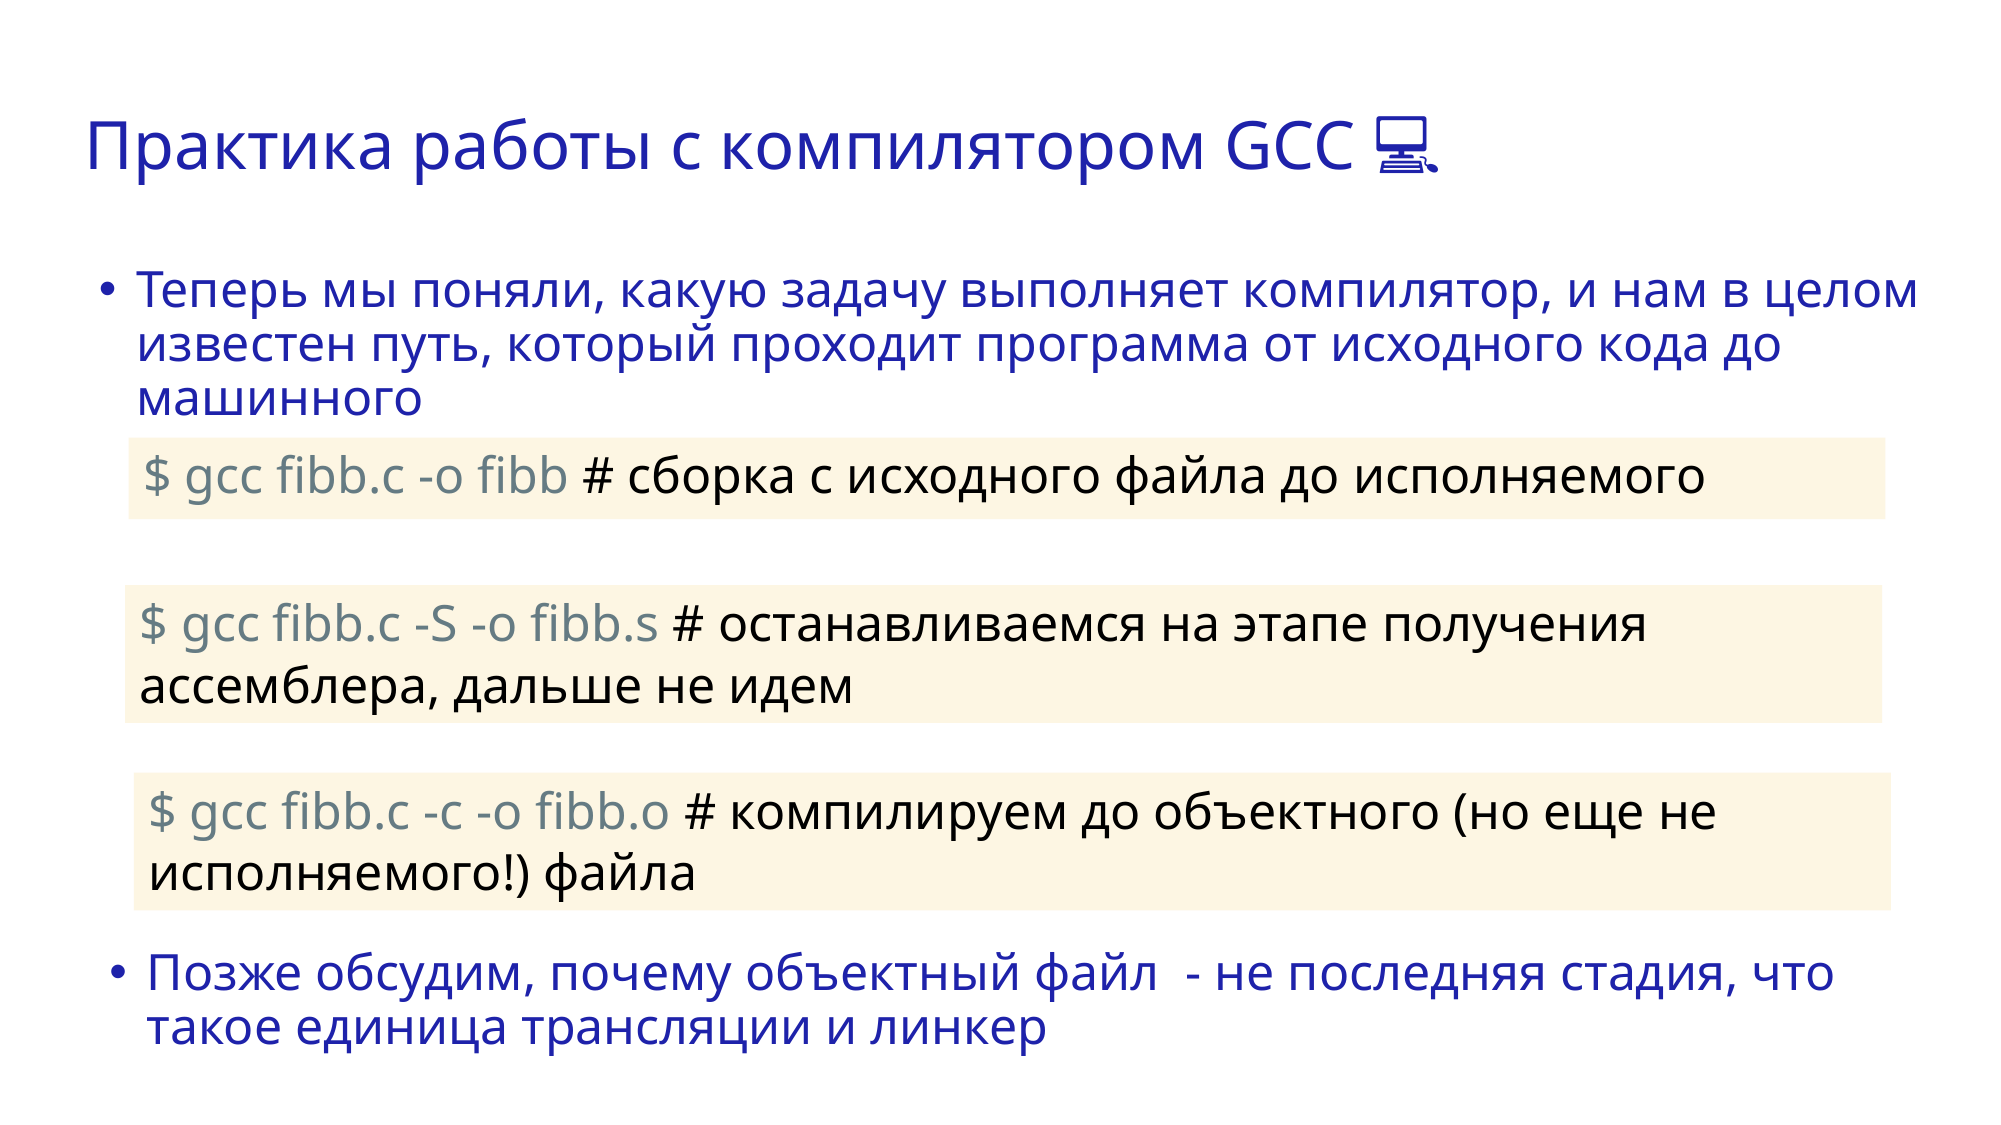

# Практика работы с компилятором GCC 💻​
Теперь мы поняли, какую задачу выполняет компилятор, и нам в целом известен путь, который проходит программа от исходного кода до машинного
$ gcc fibb.c -o fibb # сборка с исходного файла до исполняемого
$ gcc fibb.c -S -o fibb.s # останавливаемся на этапе получения ассемблера, дальше не идем
$ gcc fibb.c -с -o fibb.o # компилируем до объектного (но еще не исполняемого!) файла
Позже обсудим, почему объектный файл - не последняя стадия, что такое единица трансляции и линкер